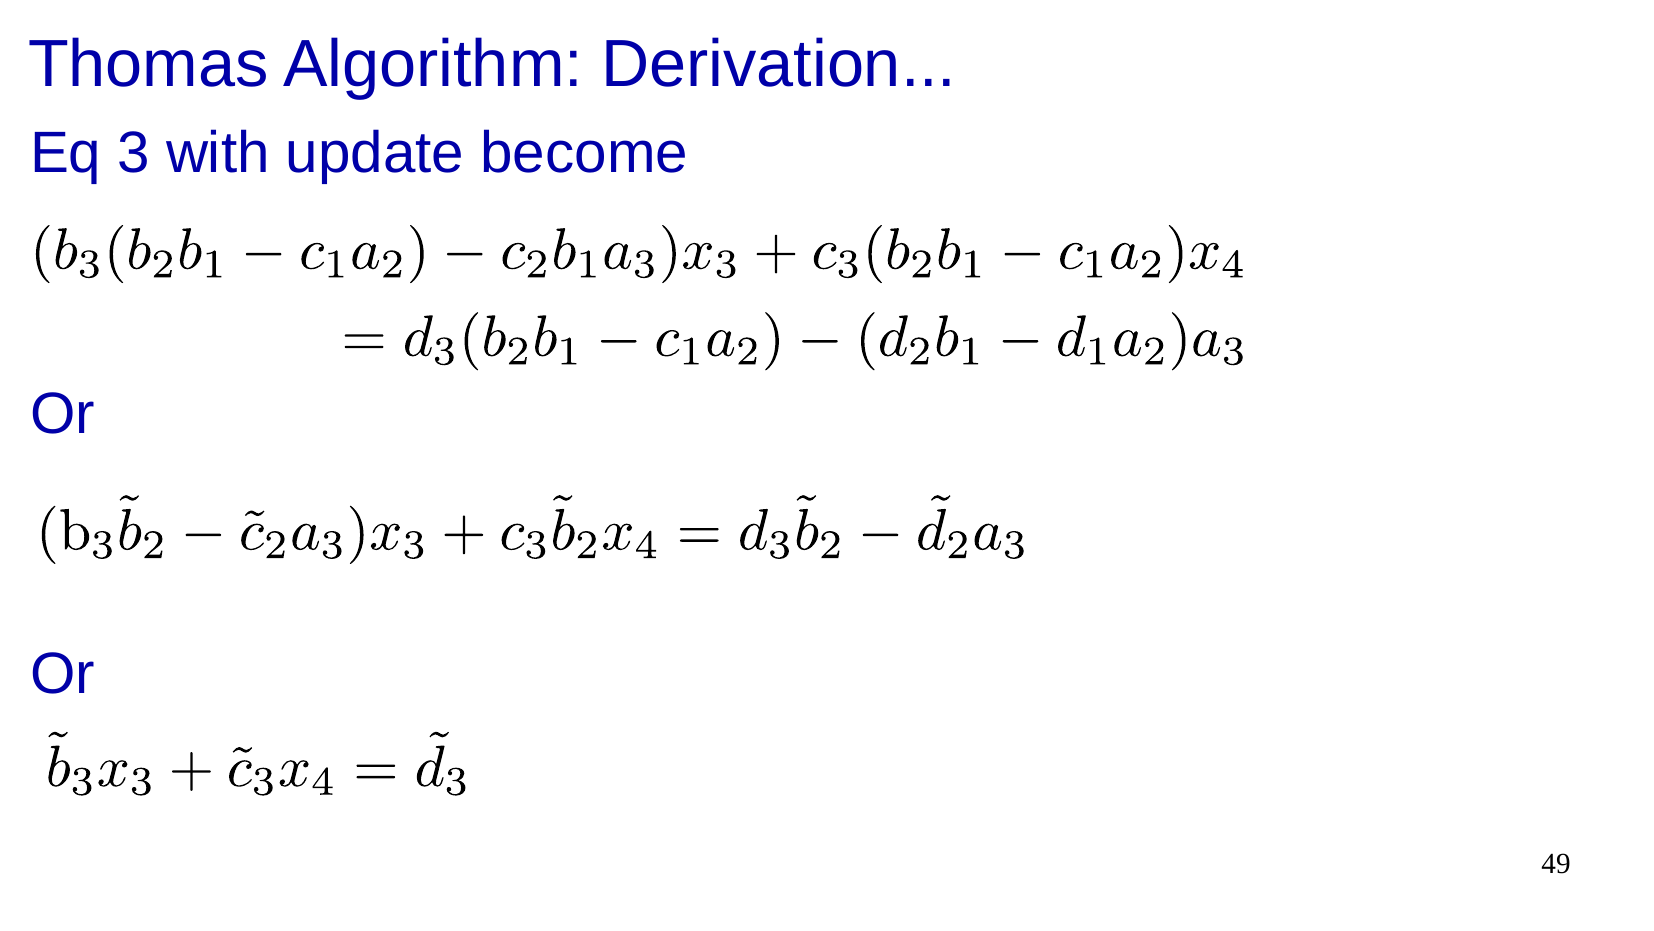

# Thomas Algorithm: Derivation...
Eq 3 with update become
Or
Or
49